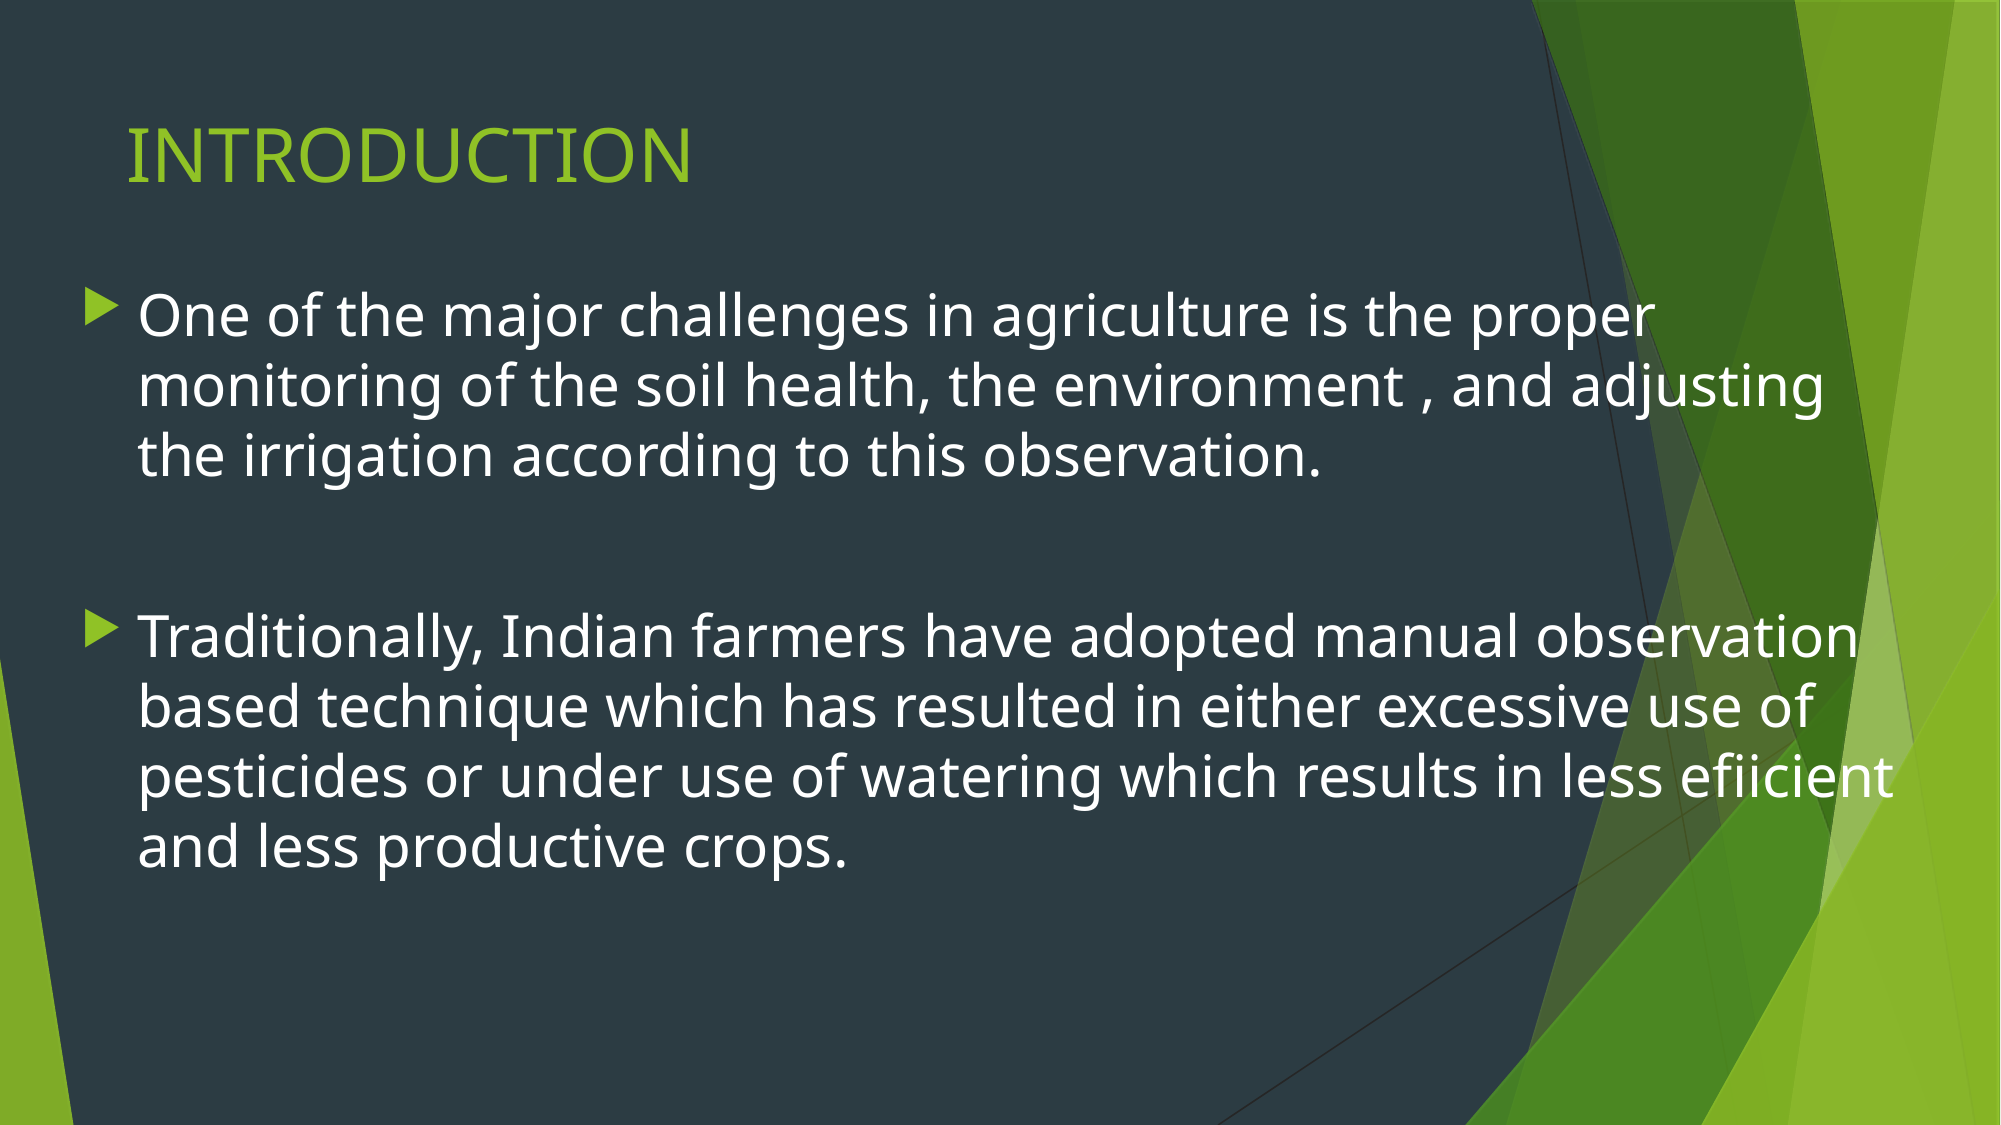

# INTRODUCTION
One of the major challenges in agriculture is the proper monitoring of the soil health, the environment , and adjusting the irrigation according to this observation.
Traditionally, Indian farmers have adopted manual observation based technique which has resulted in either excessive use of pesticides or under use of watering which results in less efiicient and less productive crops.